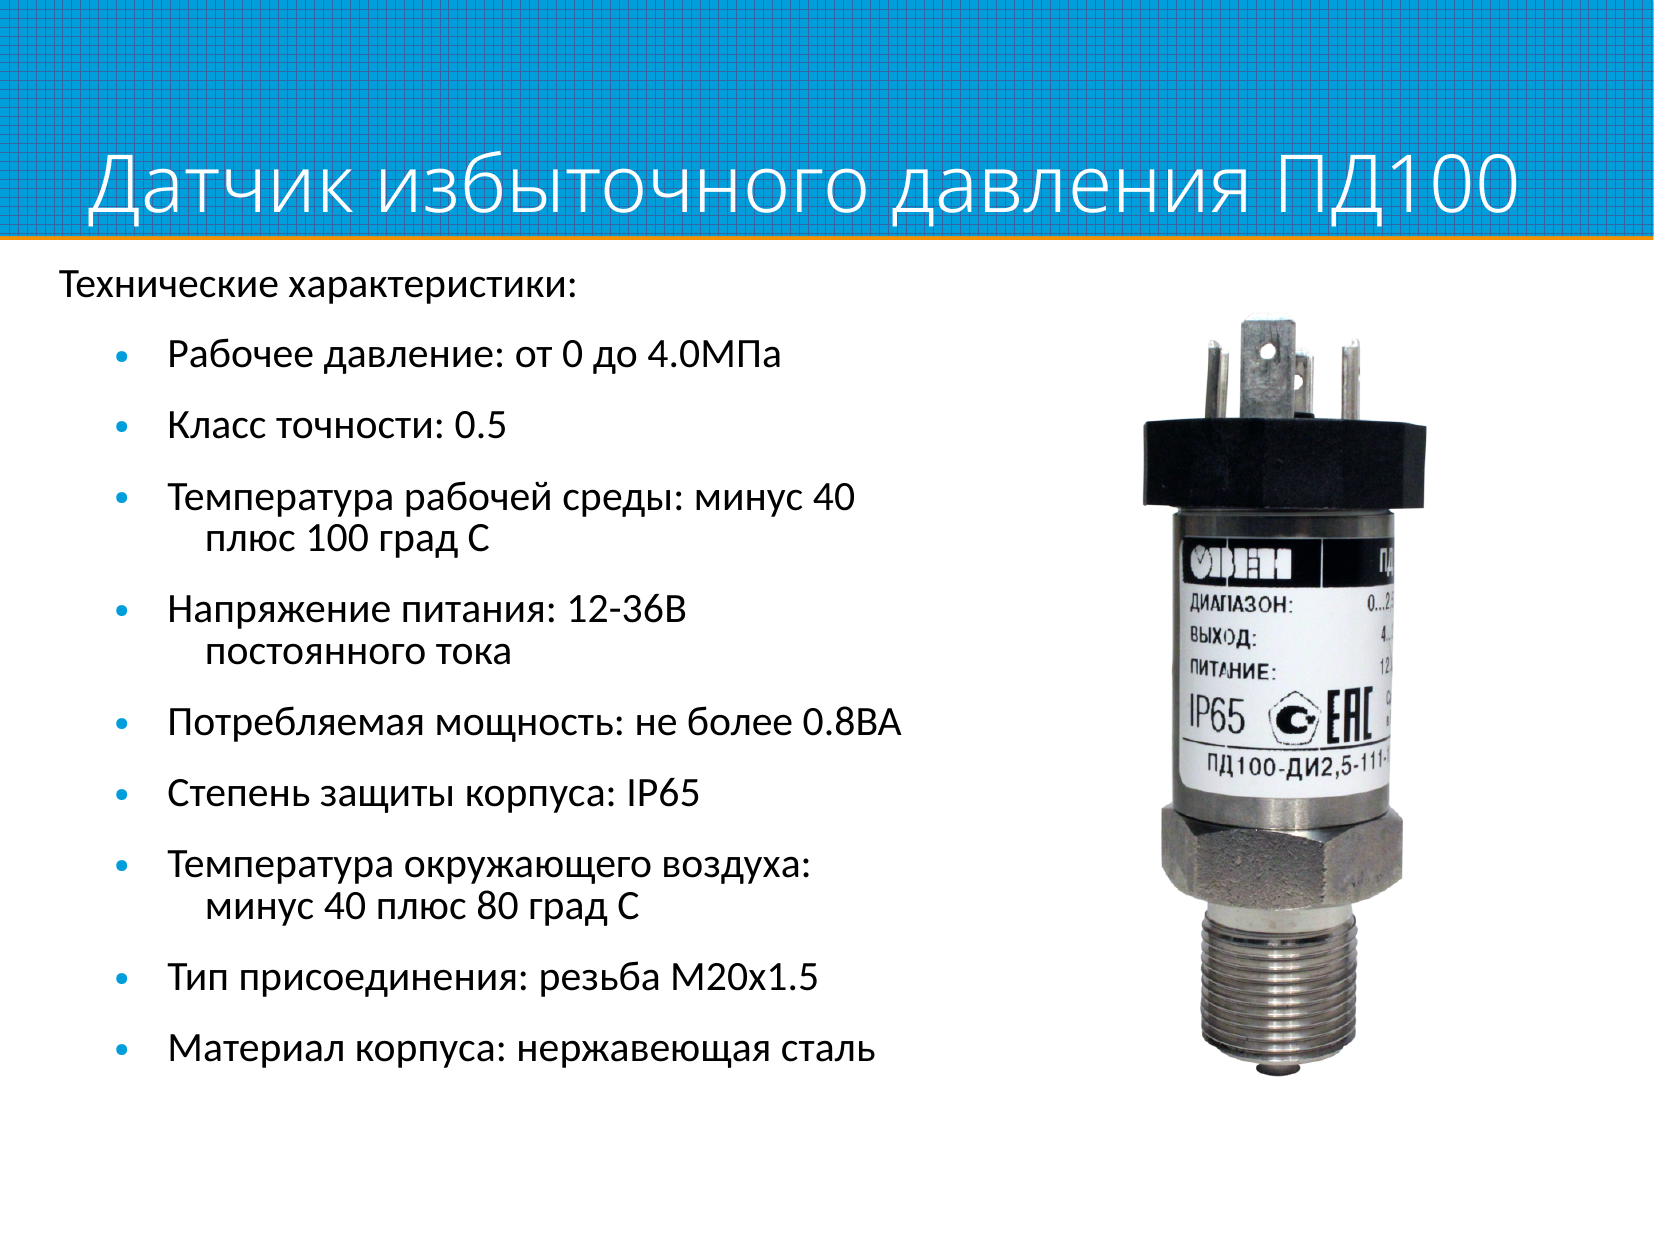

# Датчик избыточного давления ПД100
Технические характеристики:
Рабочее давление: от 0 до 4.0МПа
Класс точности: 0.5
Температура рабочей среды: минус 40 плюс 100 град С
Напряжение питания: 12-36В постоянного тока
Потребляемая мощность: не более 0.8ВА
Степень защиты корпуса: IP65
Температура окружающего воздуха: минус 40 плюс 80 град С
Тип присоединения: резьба М20х1.5
Материал корпуса: нержавеющая сталь